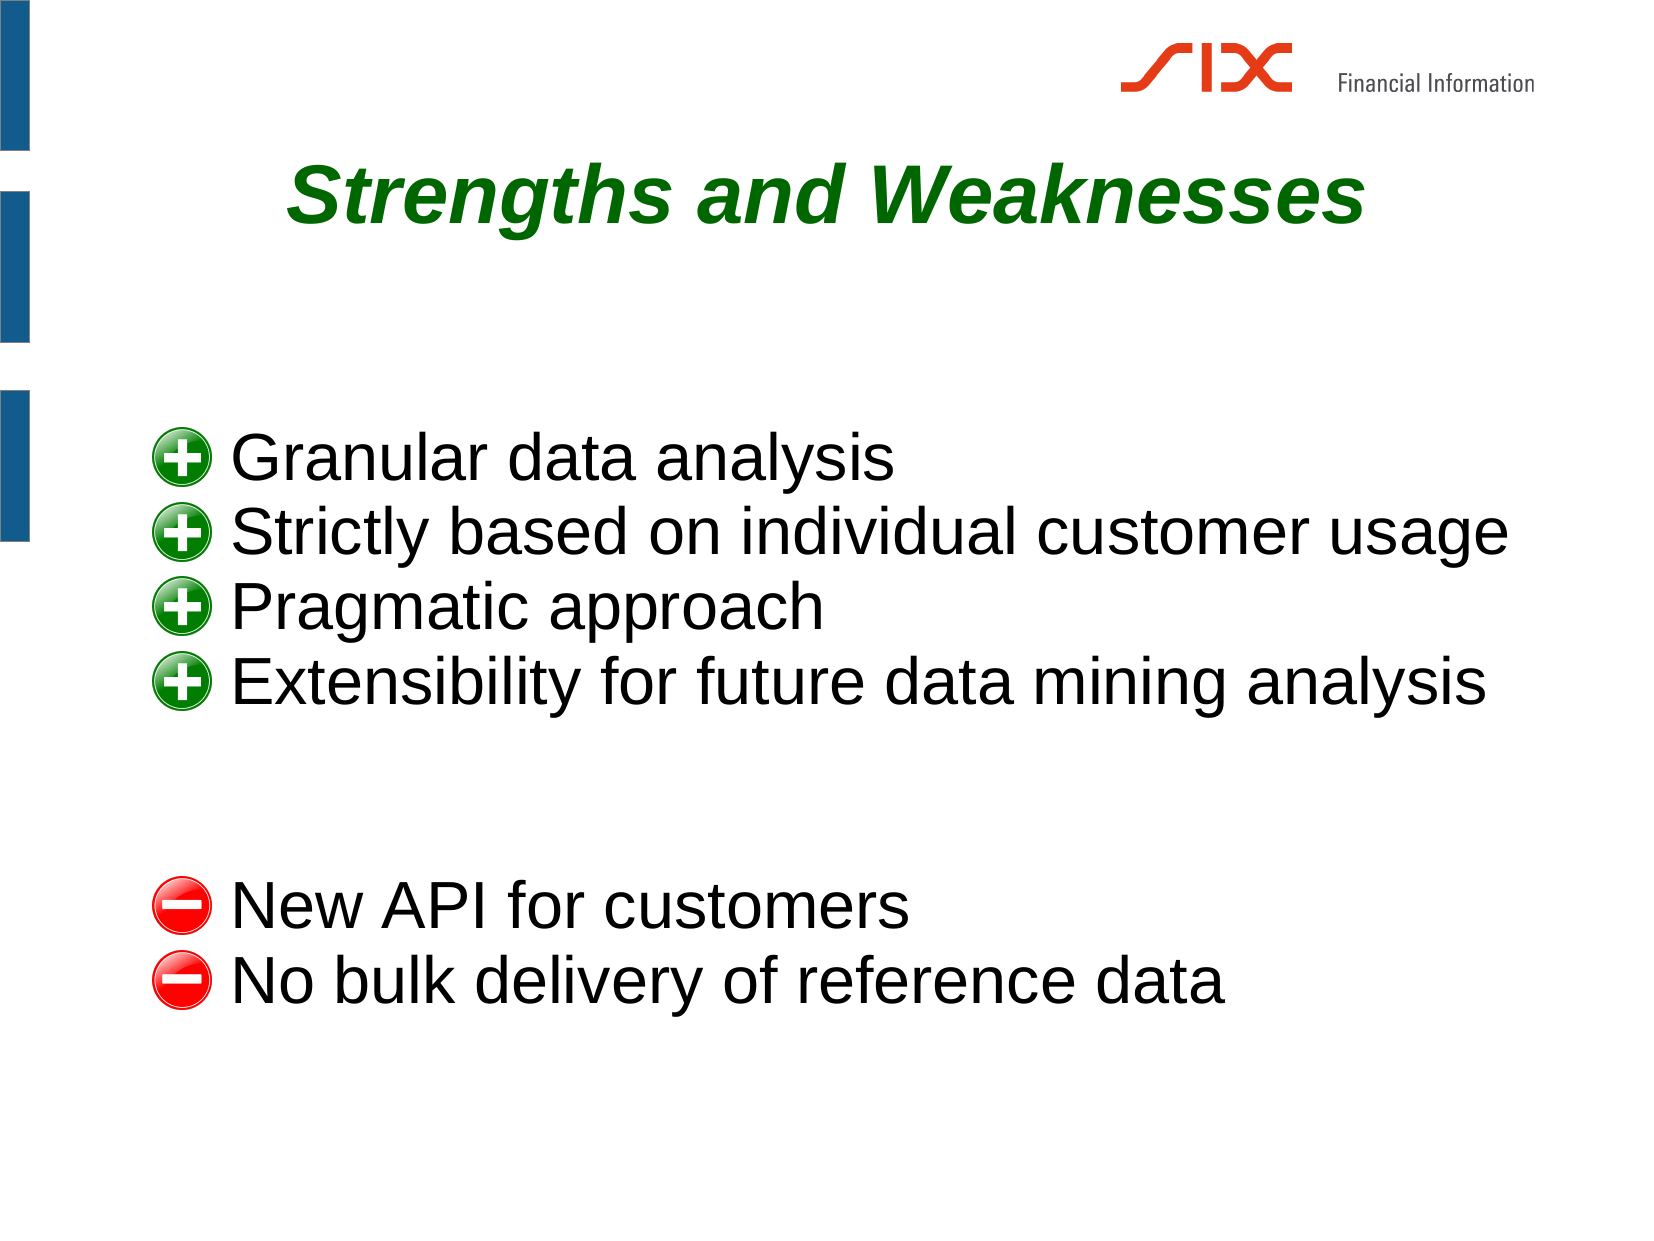

# Strengths and Weaknesses
 Granular data analysis
 Strictly based on individual customer usage
 Pragmatic approach
 Extensibility for future data mining analysis
 New API for customers
 No bulk delivery of reference data